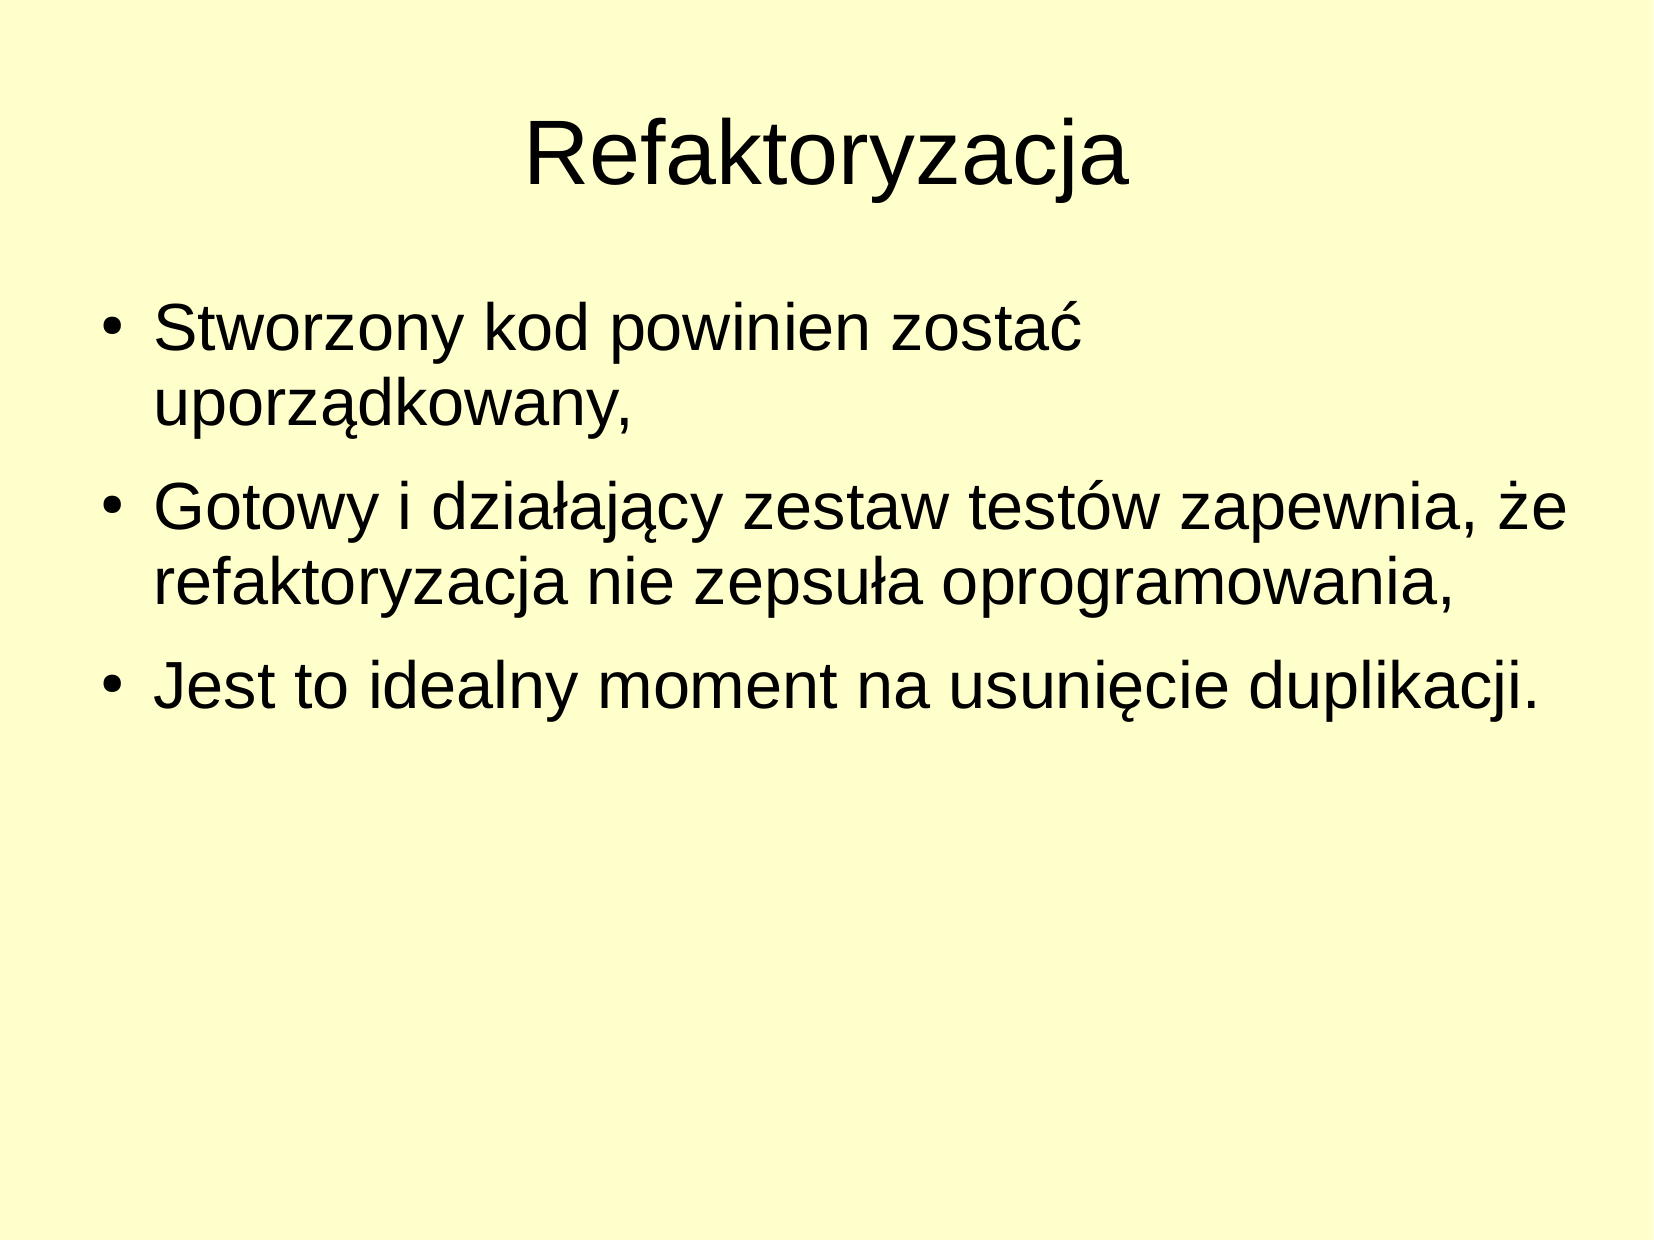

# Refaktoryzacja
Stworzony kod powinien zostać uporządkowany,
Gotowy i działający zestaw testów zapewnia, że refaktoryzacja nie zepsuła oprogramowania,
Jest to idealny moment na usunięcie duplikacji.